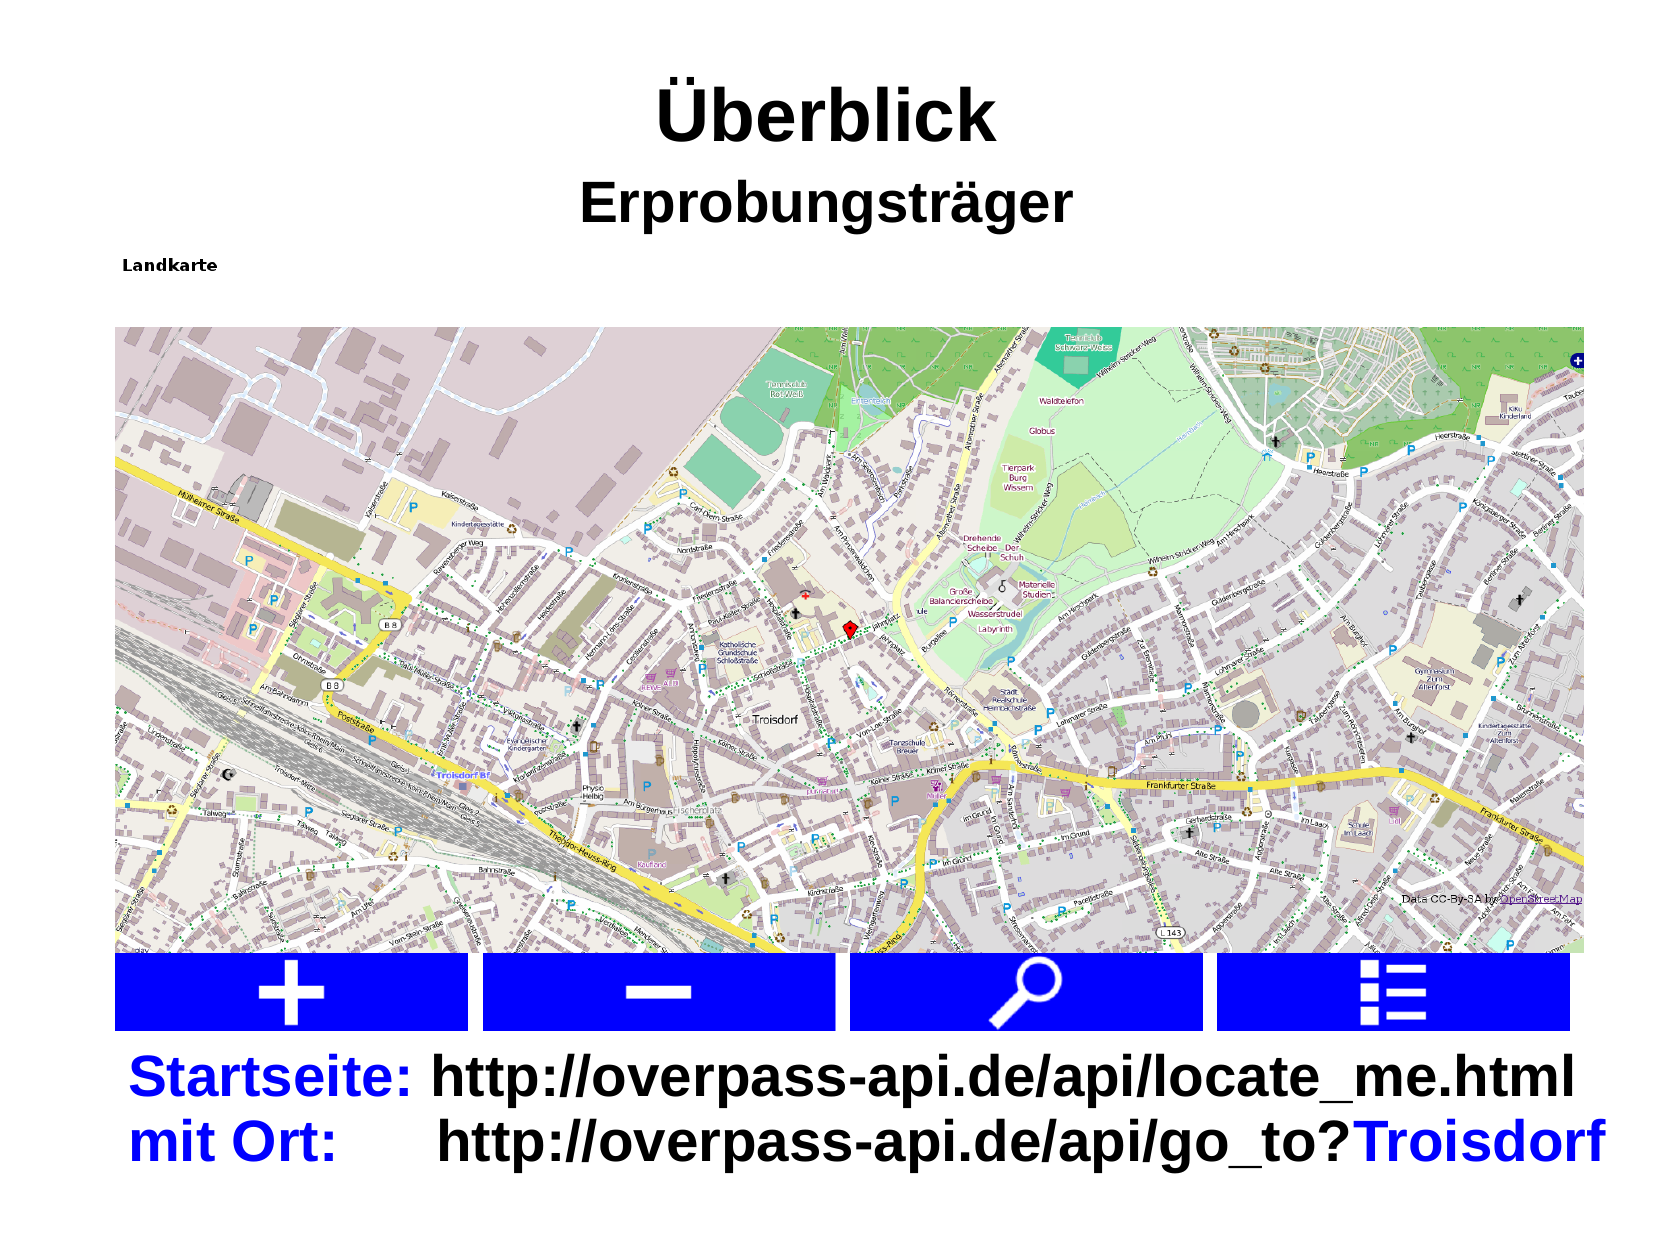

Überblick
Erprobungsträger
Startseite: http://overpass-api.de/api/locate_me.html
mit Ort: http://overpass-api.de/api/go_to?Troisdorf